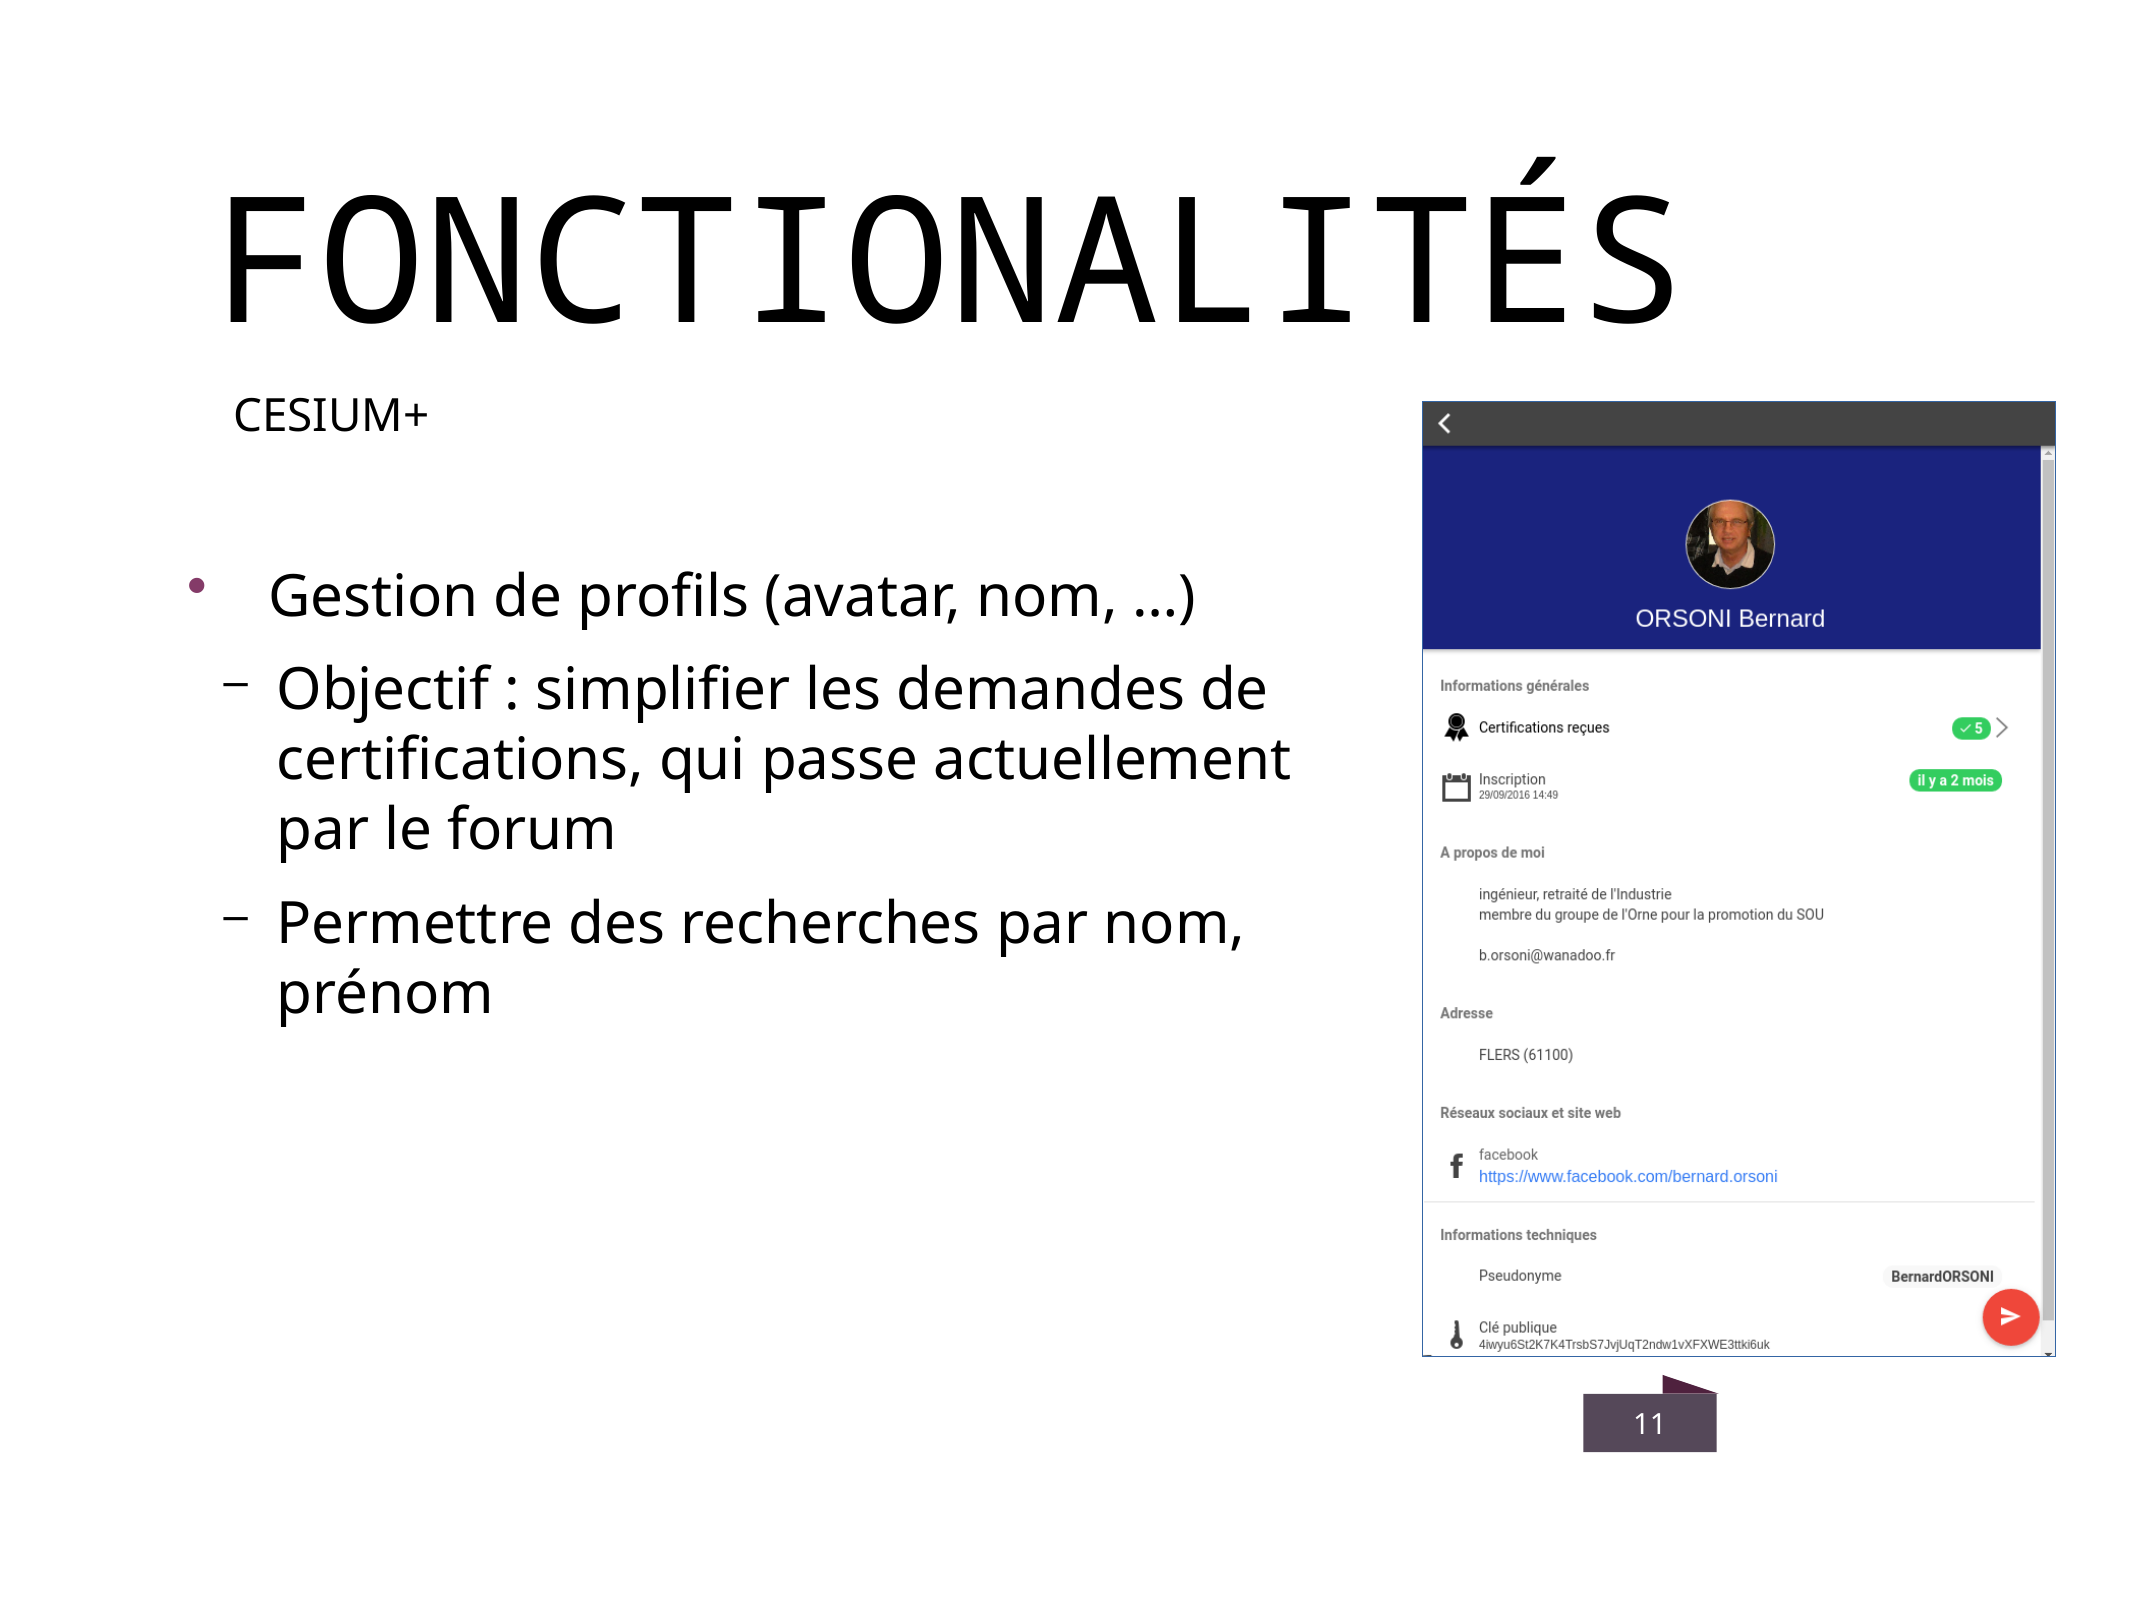

Fonctionalités
CESIUM+
Gestion de profils (avatar, nom, …)
Objectif : simplifier les demandes de certifications, qui passe actuellement par le forum
Permettre des recherches par nom, prénom
# 11